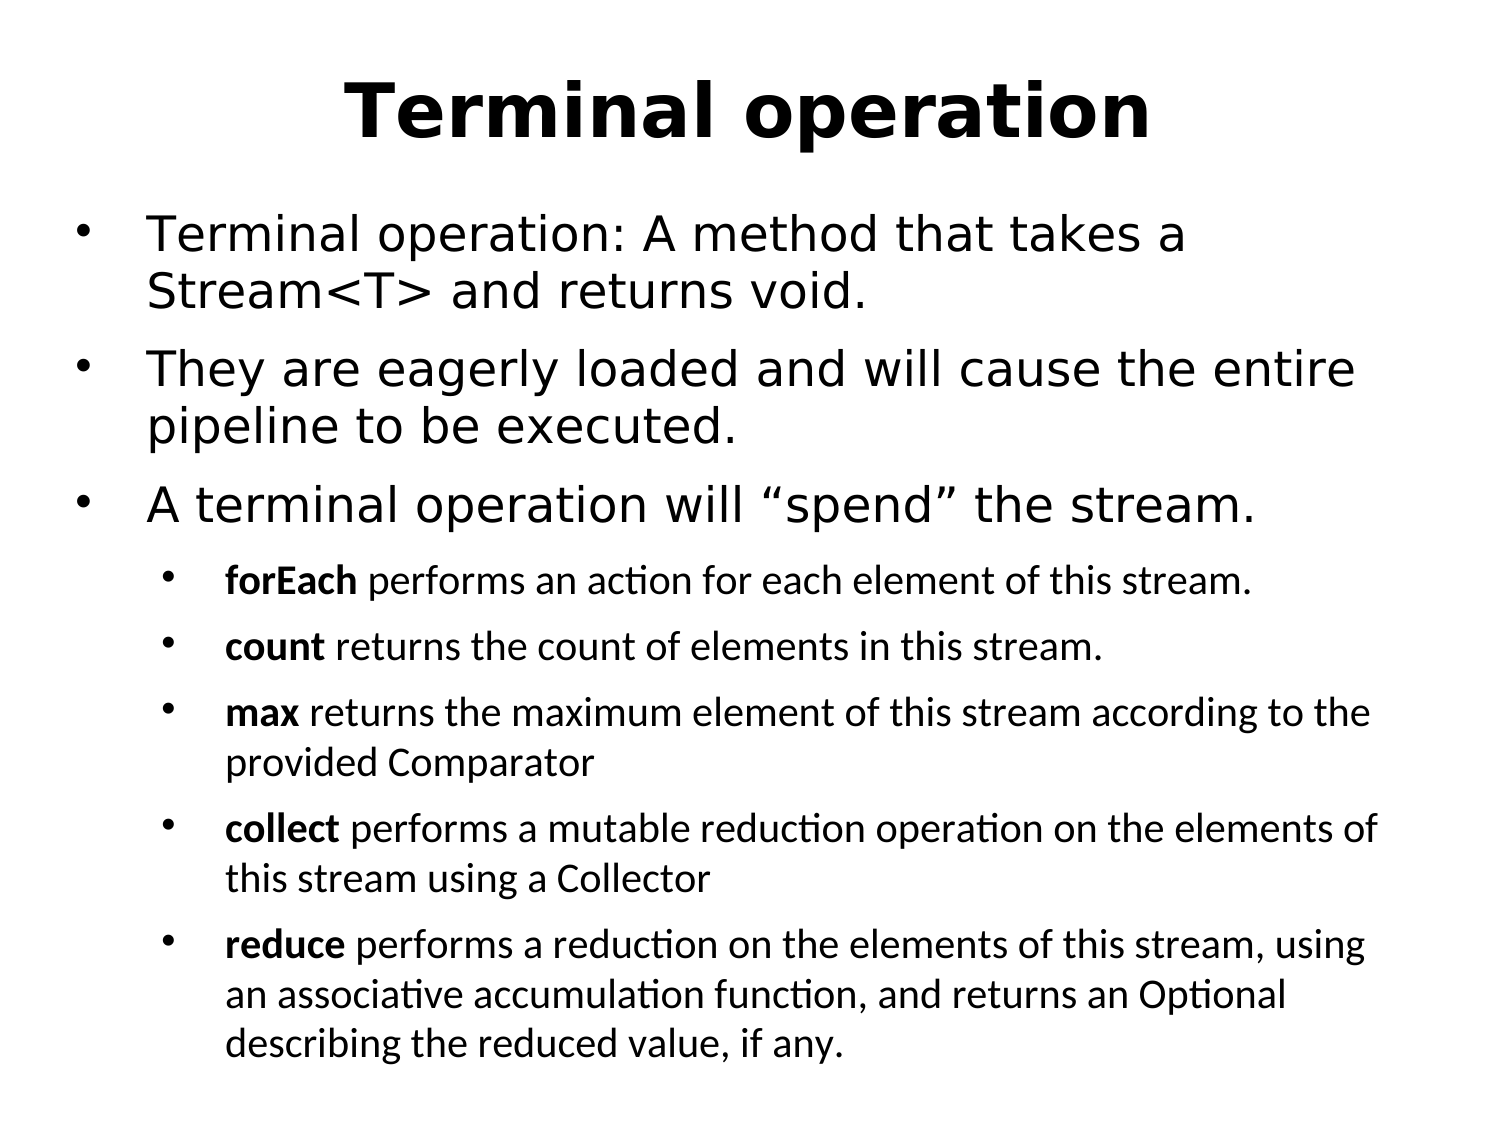

# Terminal operation
Terminal operation: A method that takes a Stream<T> and returns void.
They are eagerly loaded and will cause the entire pipeline to be executed.
A terminal operation will “spend” the stream.
forEach performs an action for each element of this stream.
count returns the count of elements in this stream.
max returns the maximum element of this stream according to the provided Comparator
collect performs a mutable reduction operation on the elements of this stream using a Collector
reduce performs a reduction on the elements of this stream, using an associative accumulation function, and returns an Optional describing the reduced value, if any.